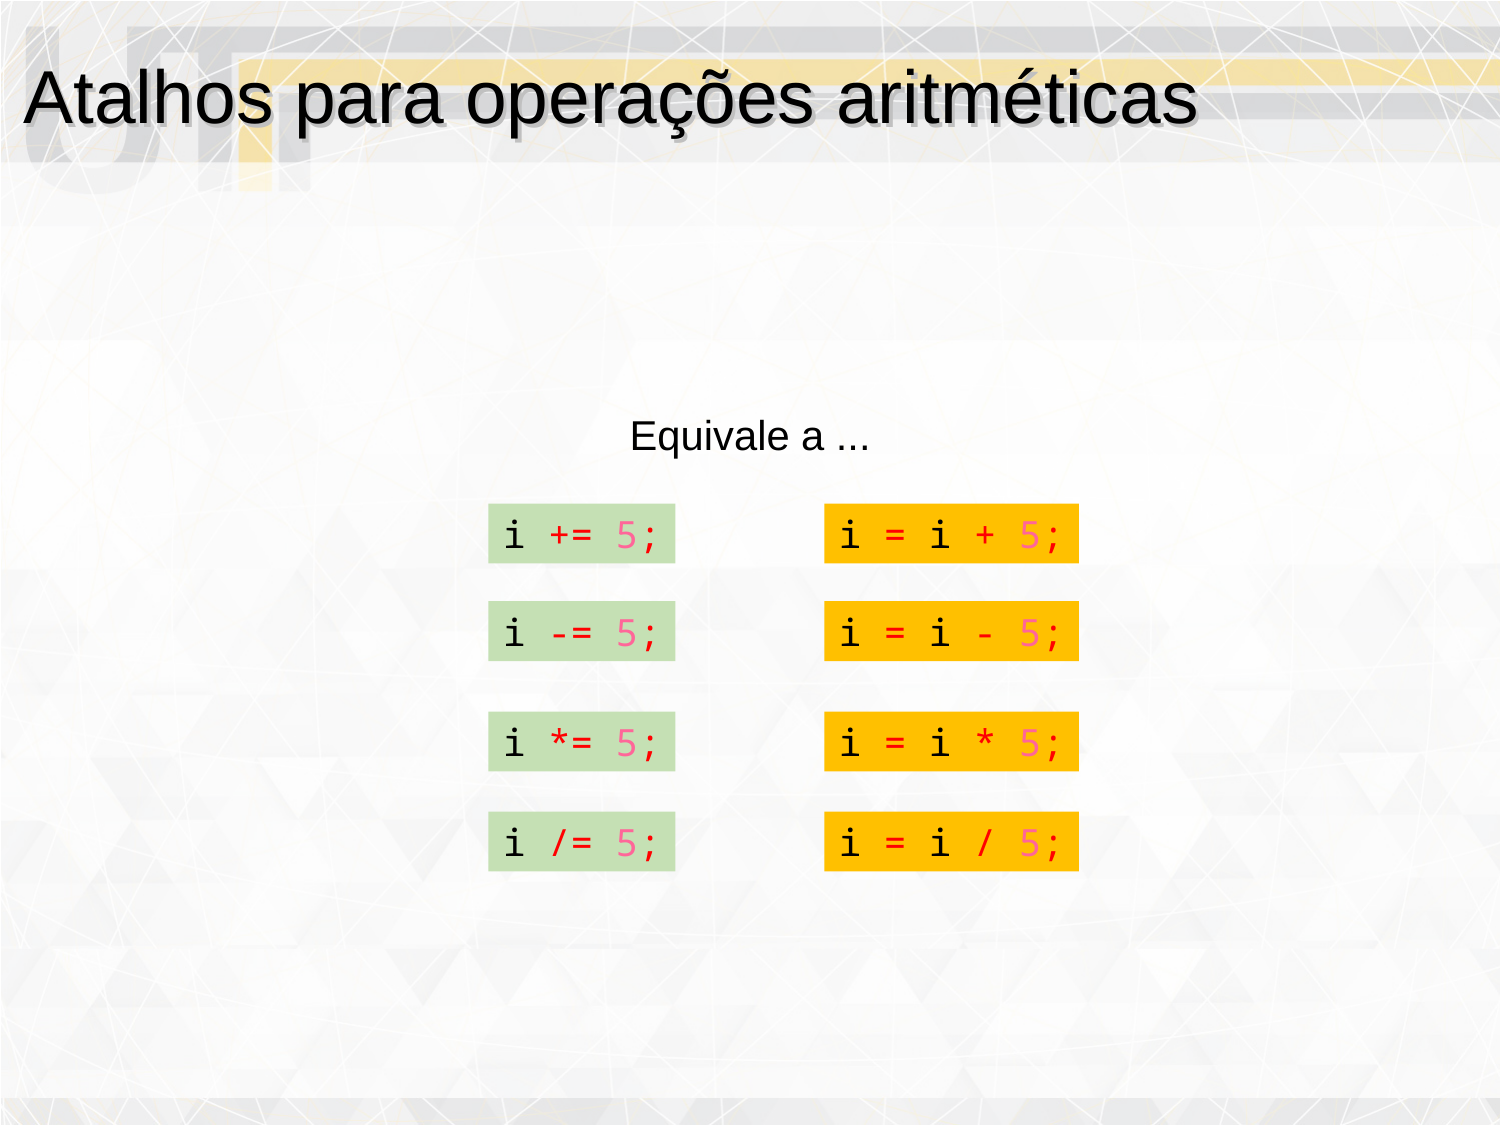

# Atalhos para operações aritméticas
Equivale a ...
i += 5;
i = i + 5;
i -= 5;
i = i - 5;
i *= 5;
i = i * 5;
i /= 5;
i = i / 5;